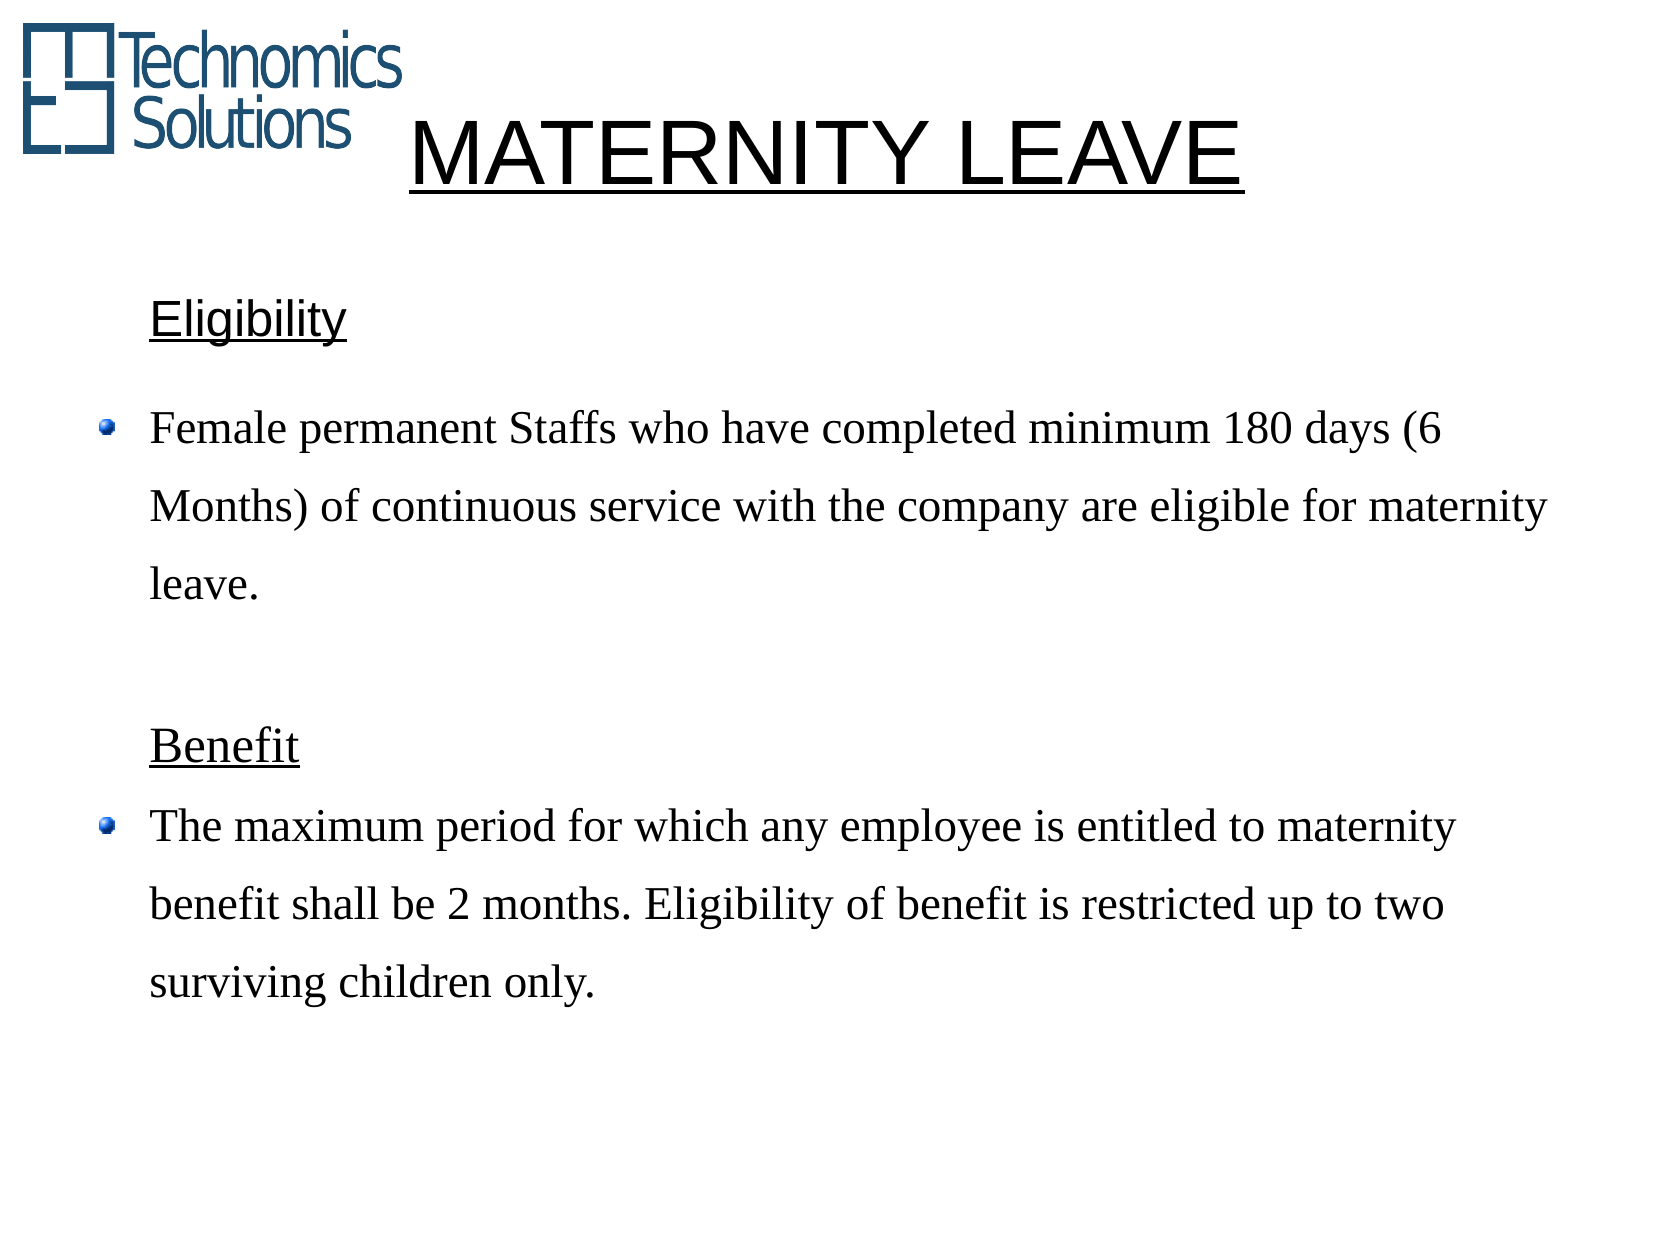

# MATERNITY LEAVE
Eligibility
Female permanent Staffs who have completed minimum 180 days (6 Months) of continuous service with the company are eligible for maternity leave.
Benefit
The maximum period for which any employee is entitled to maternity benefit shall be 2 months. Eligibility of benefit is restricted up to two surviving children only.